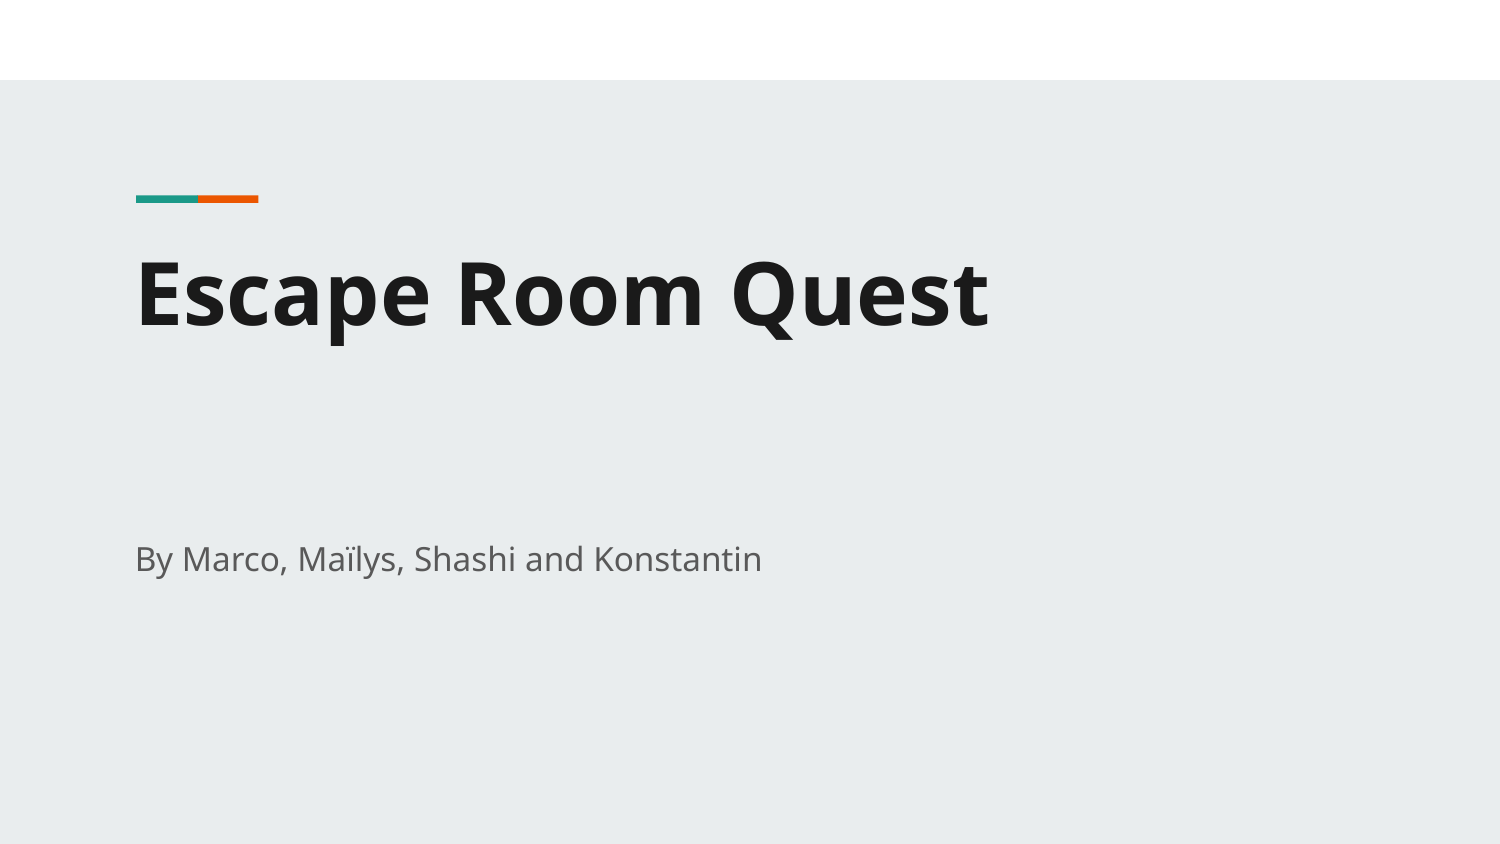

# Escape Room Quest
By Marco, Maïlys, Shashi and Konstantin